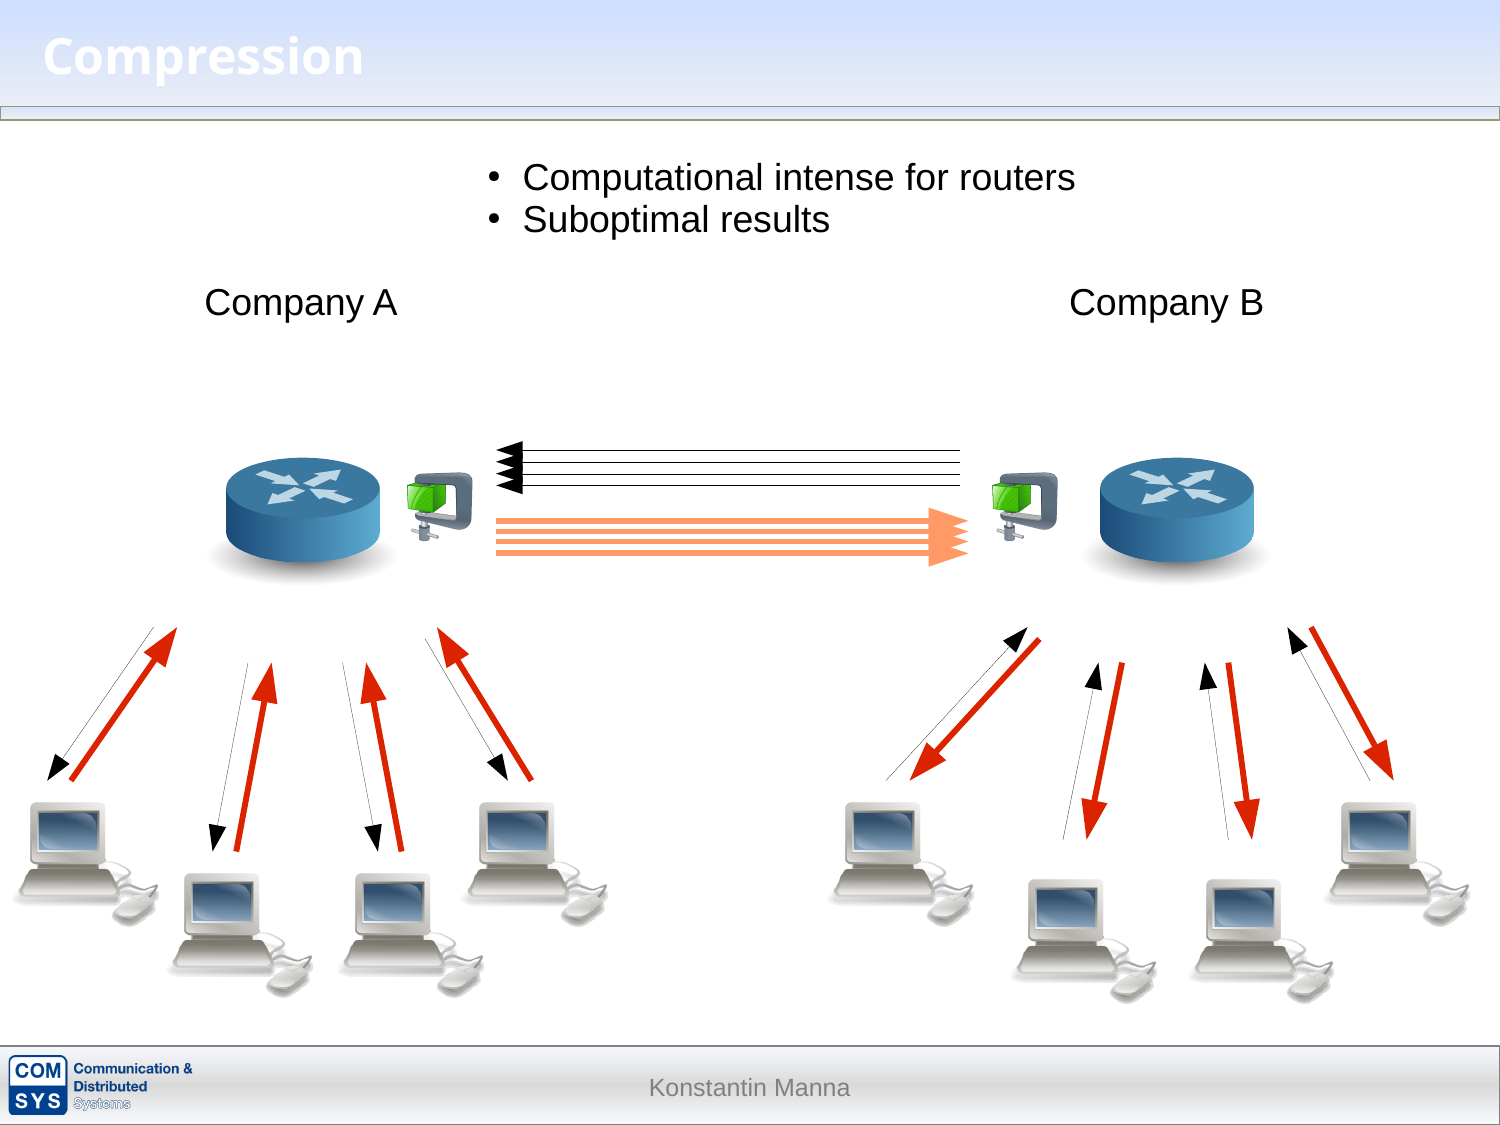

# Compression
Computational intense for routers
Suboptimal results
		 Company A									 Company B